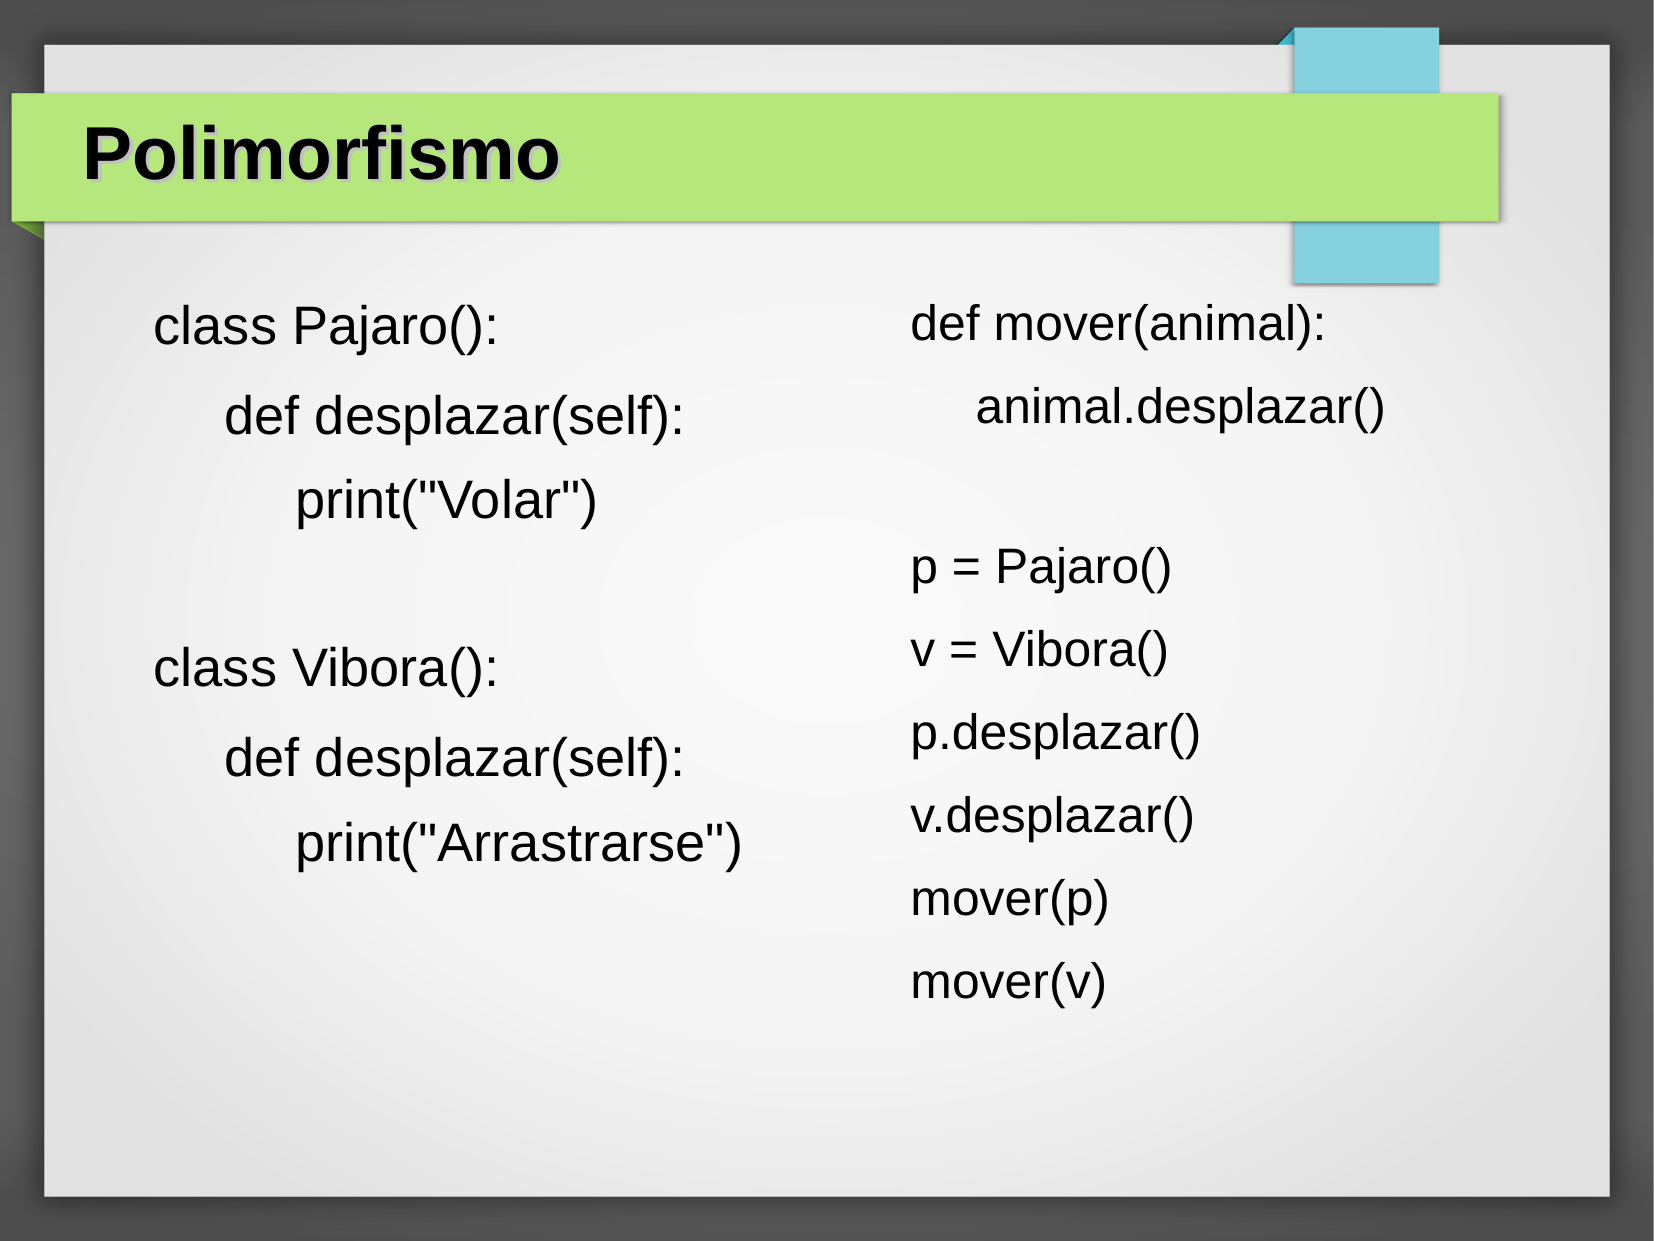

# Polimorfismo
class Pajaro():
def desplazar(self):
print("Volar")
class Vibora():
def desplazar(self):
print("Arrastrarse")
def mover(animal):
animal.desplazar()
p = Pajaro()
v = Vibora()
p.desplazar()
v.desplazar()
mover(p)
mover(v)